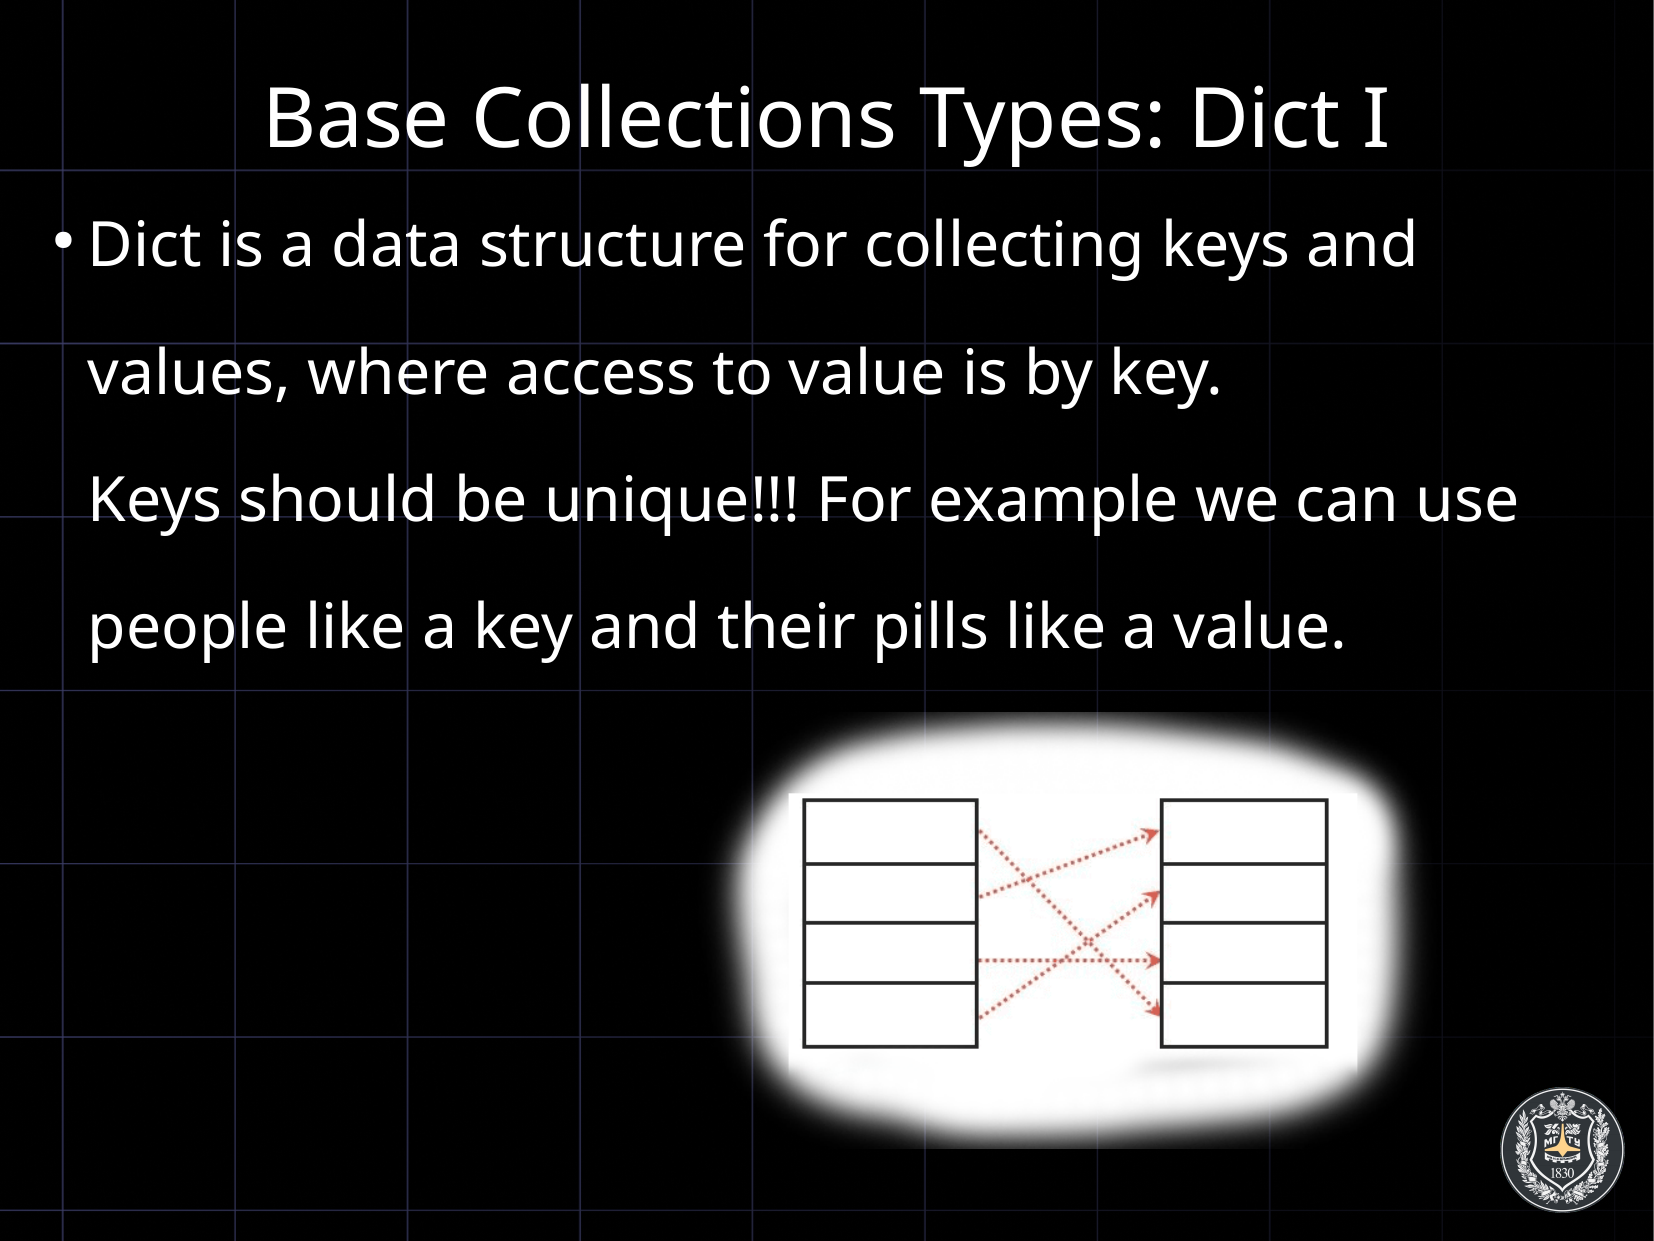

# Base Collections Types: Dict I
Dict is a data structure for collecting keys and values, where access to value is by key.
Keys should be unique!!! For example we can use people like a key and their pills like a value.